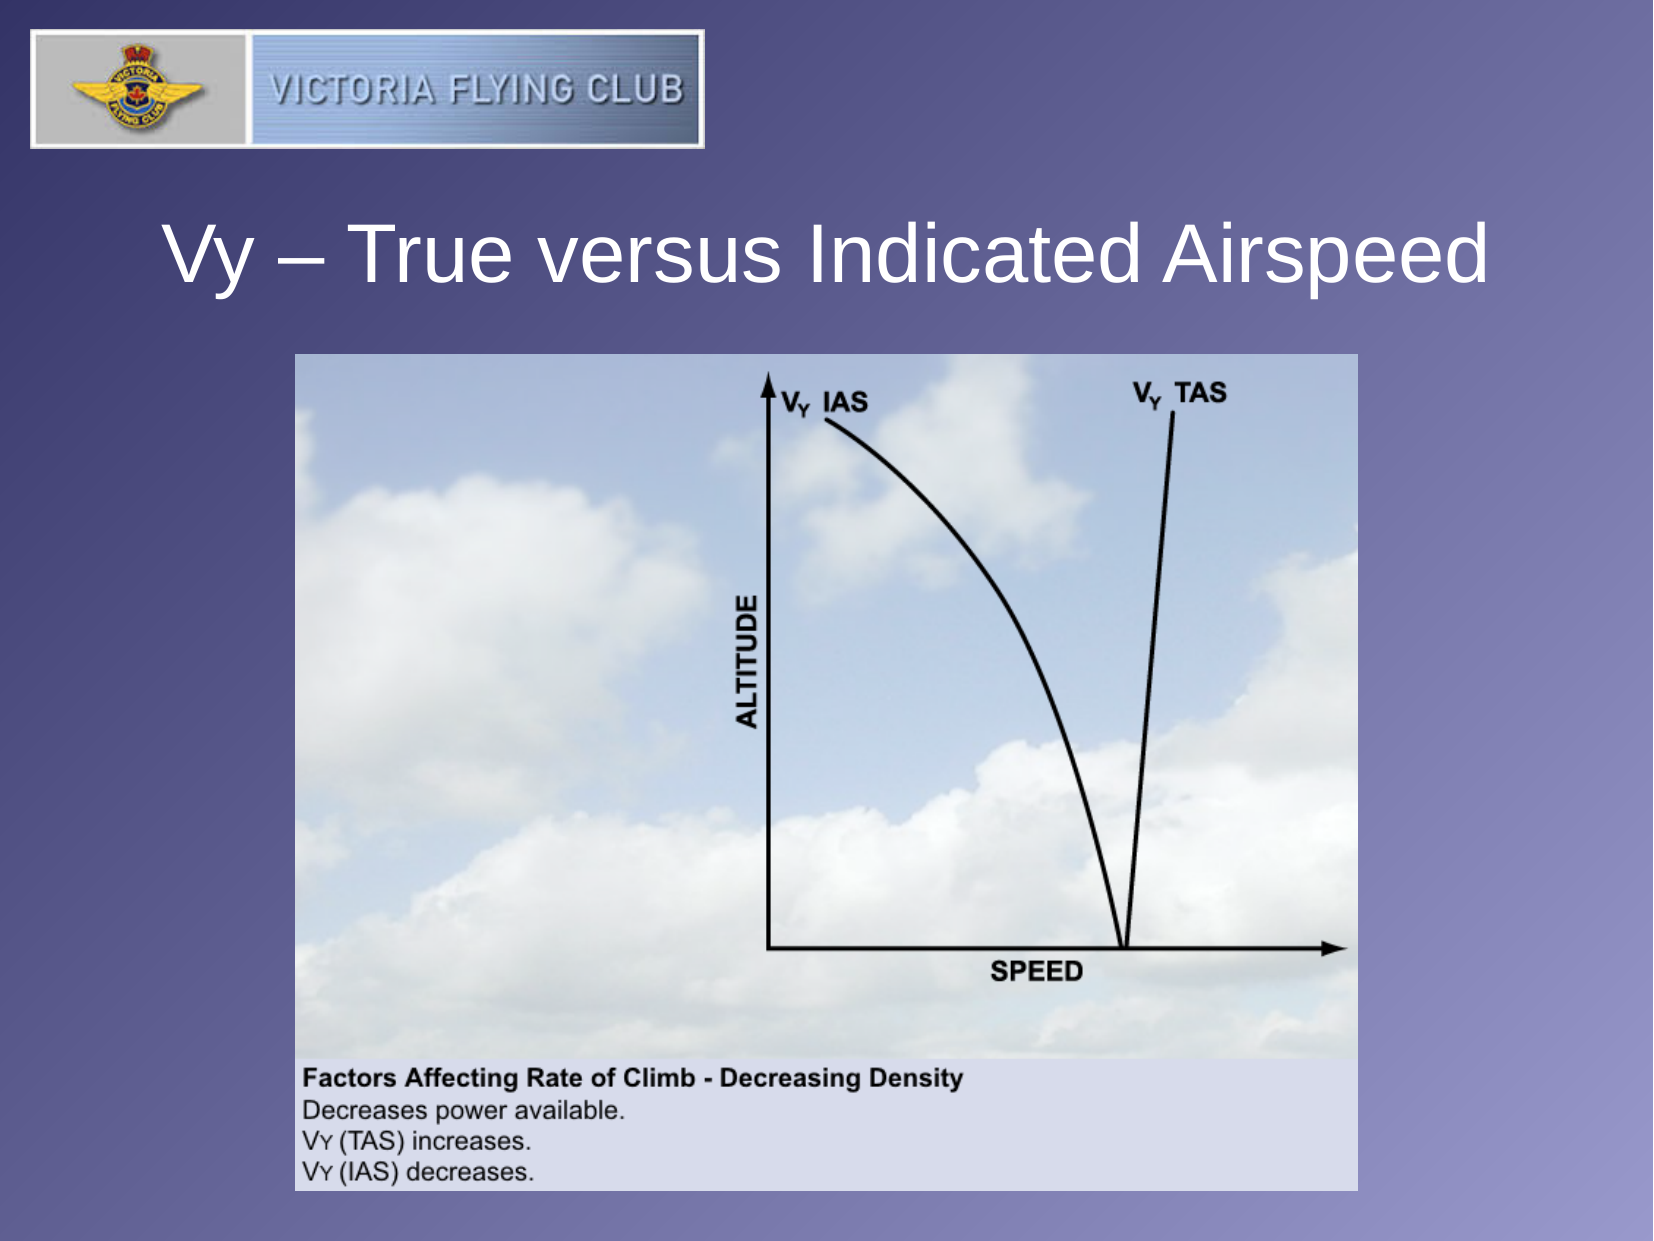

# Vy – True versus Indicated Airspeed